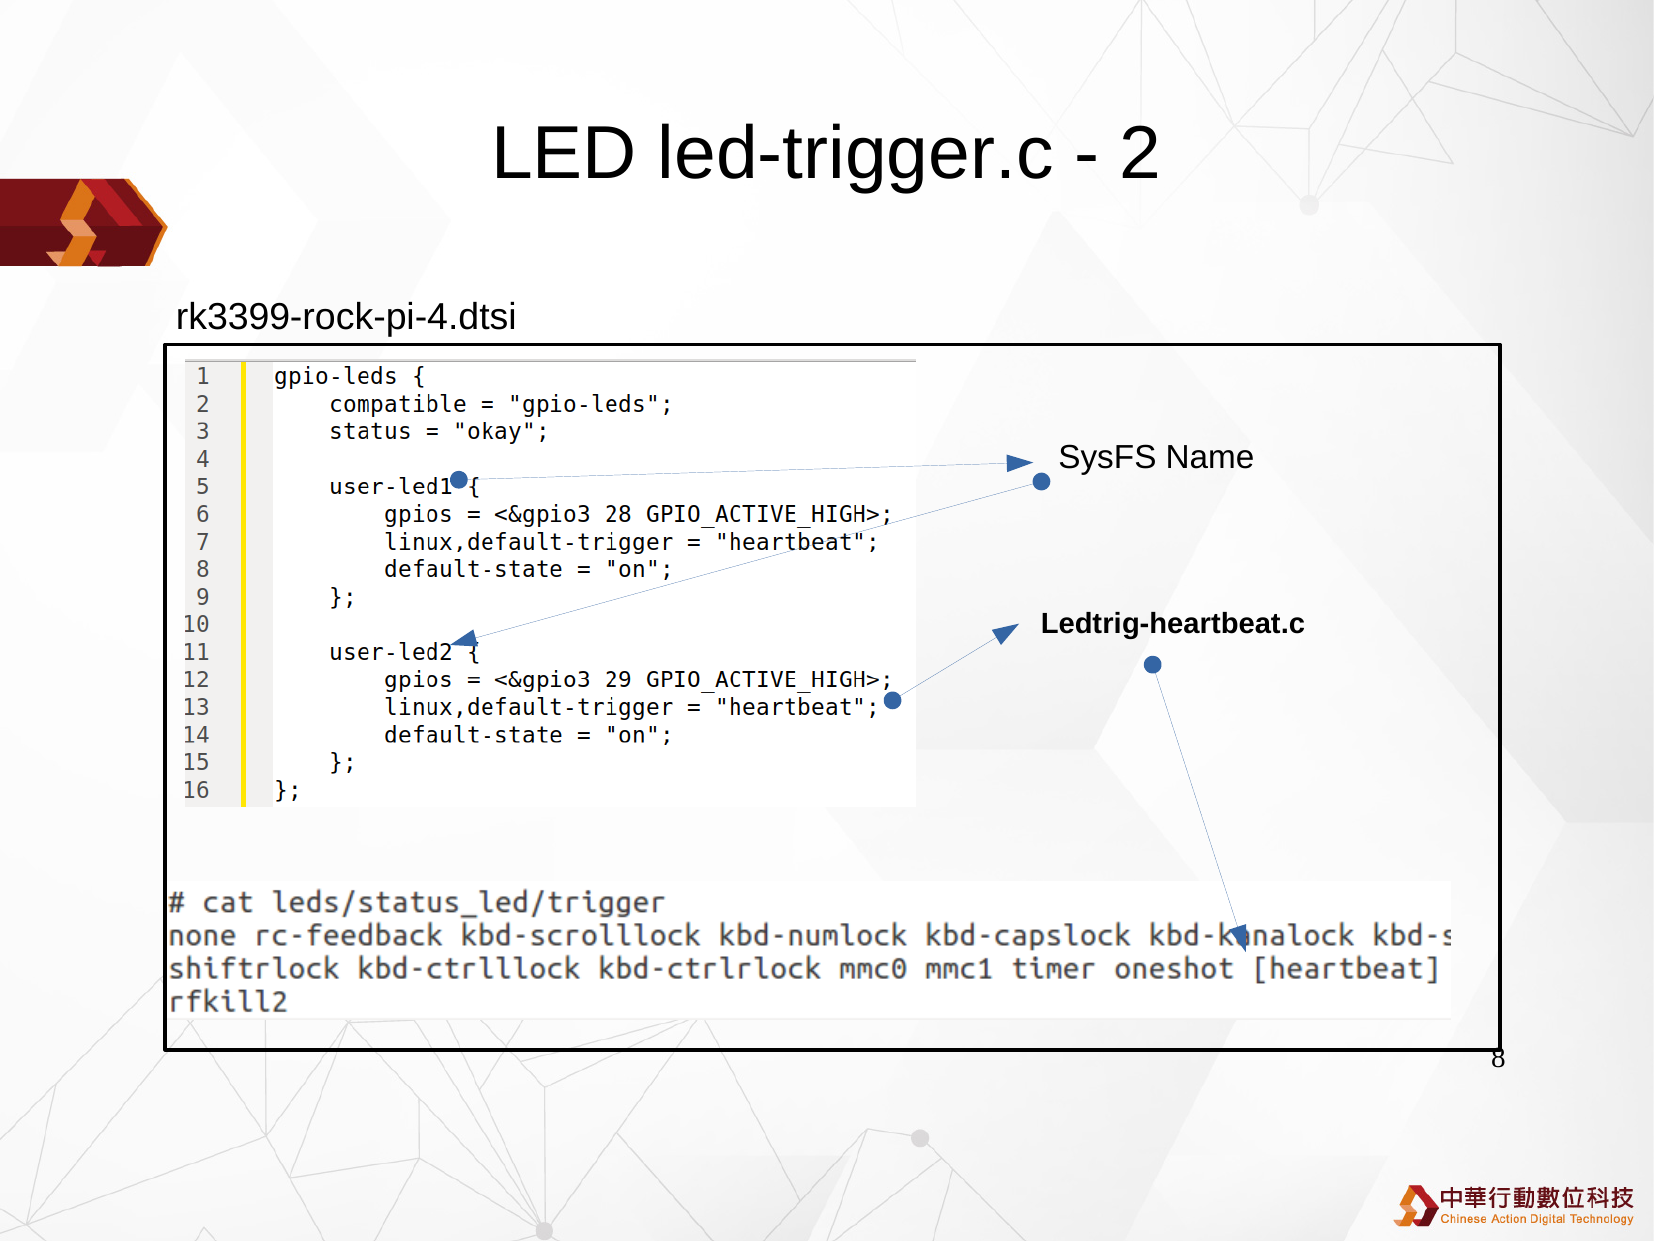

# LED led-trigger.c - 2
rk3399-rock-pi-4.dtsi
SysFS Name
Ledtrig-heartbeat.c
8